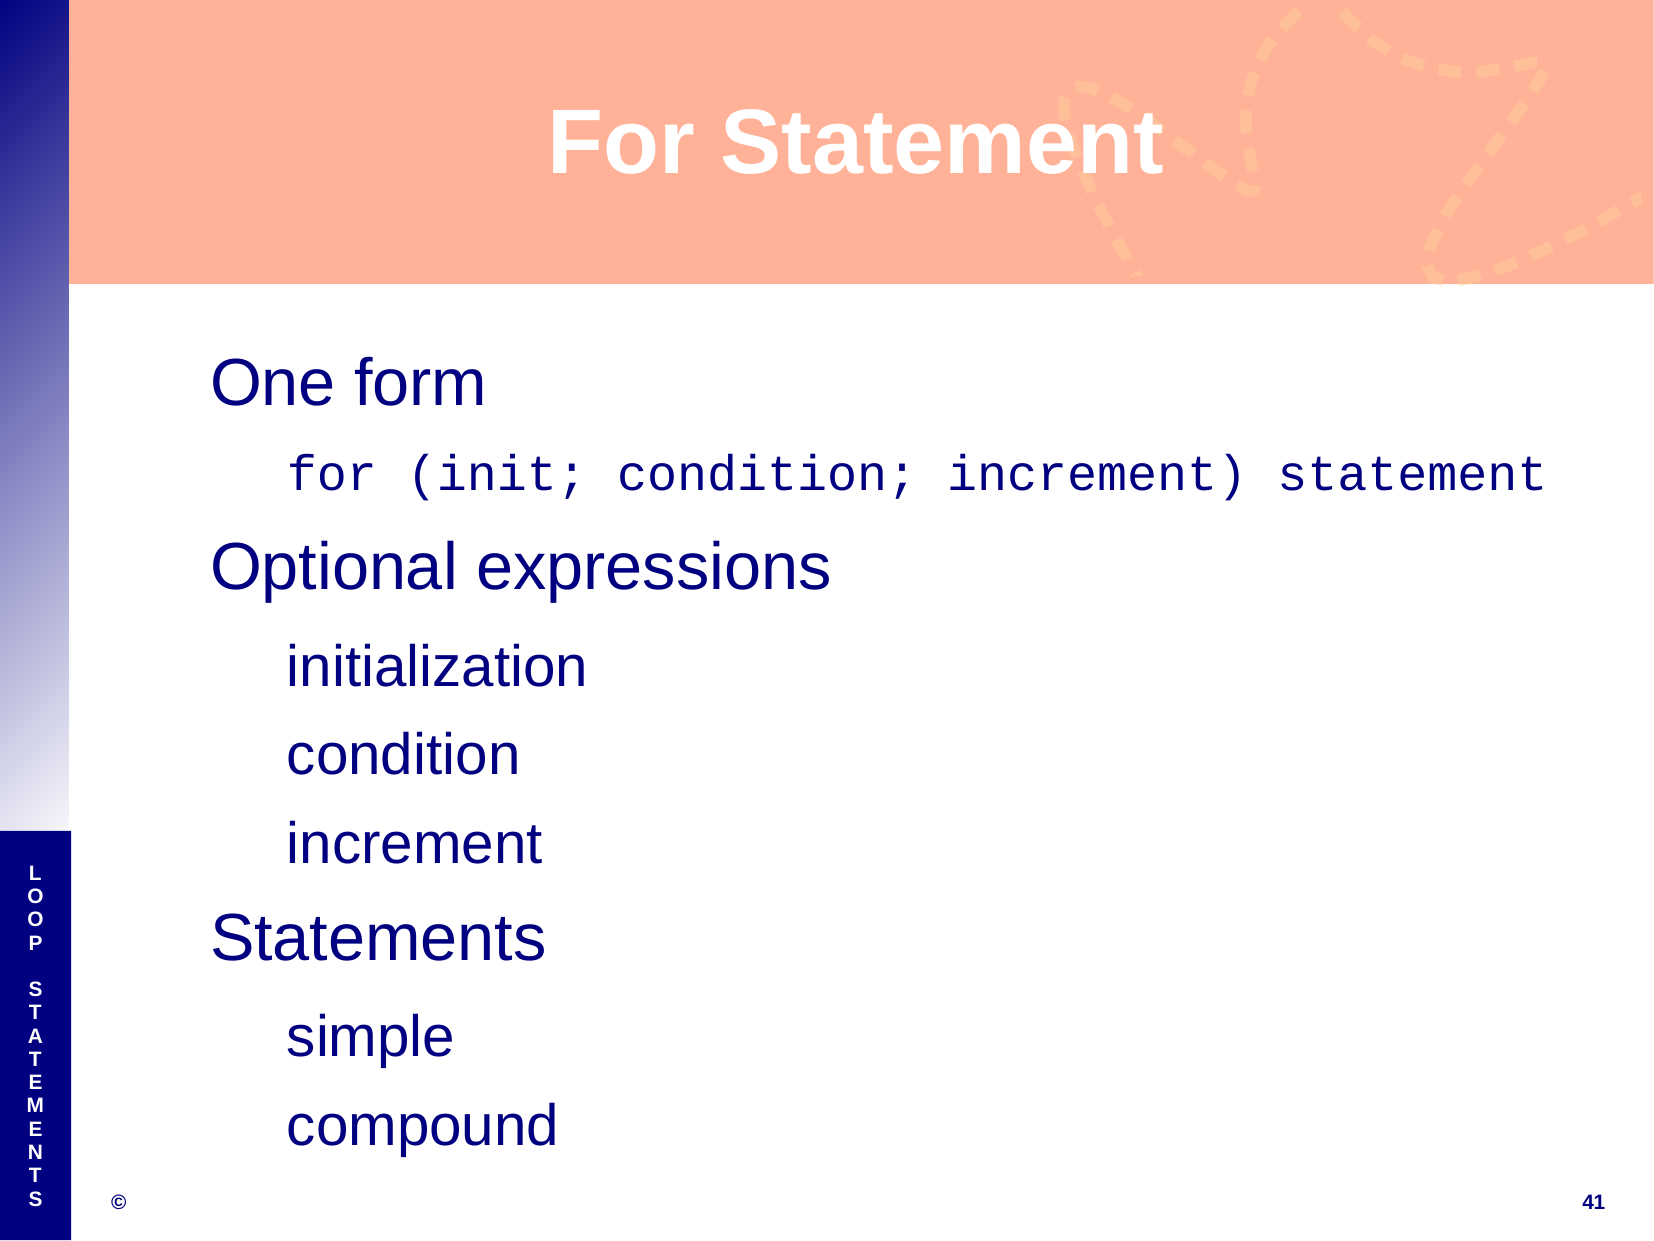

# For Statement
One form
for (init; condition; increment) statement
Optional expressions
initialization
condition
increment
Statements
simple
compound
L
O
O
P
S
T
A
T
E
M
E
N
T
S